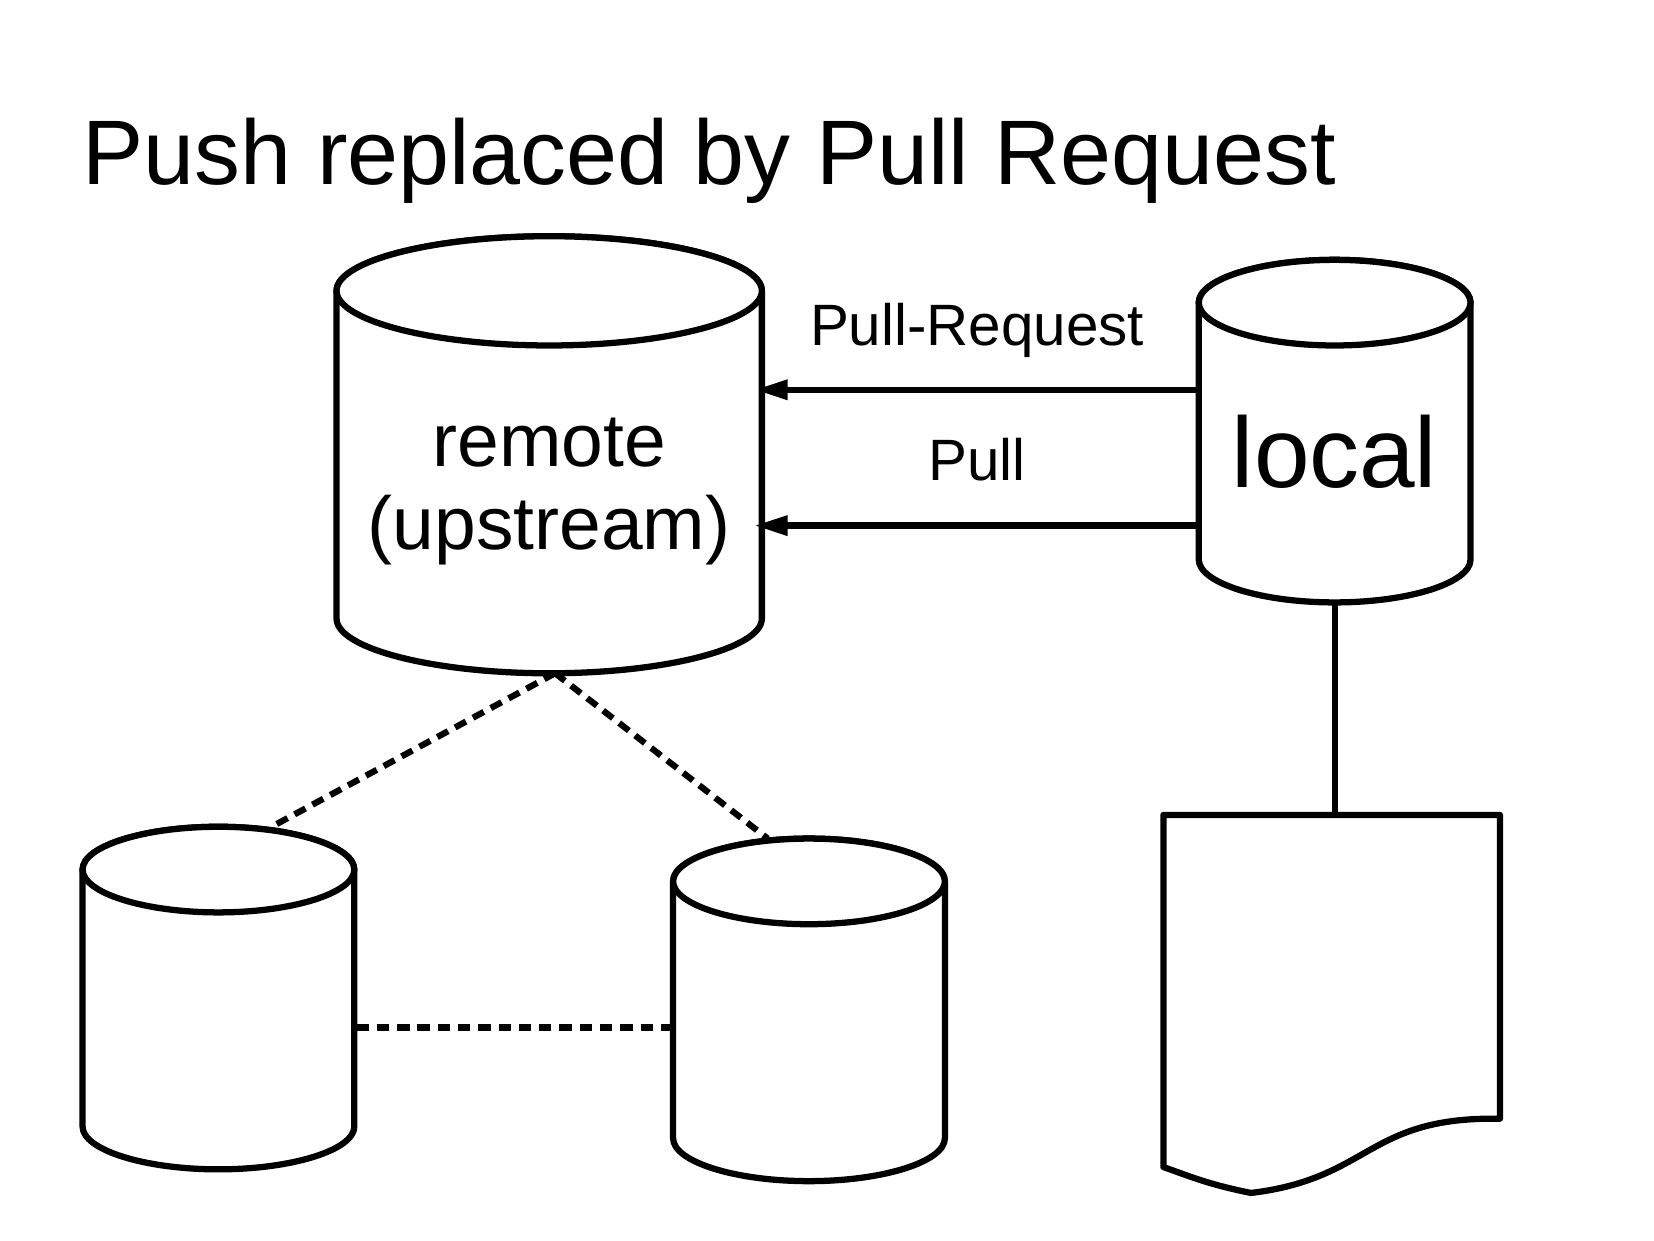

# Push replaced by Pull Request
remote
(upstream)
local
Pull-Request
Pull